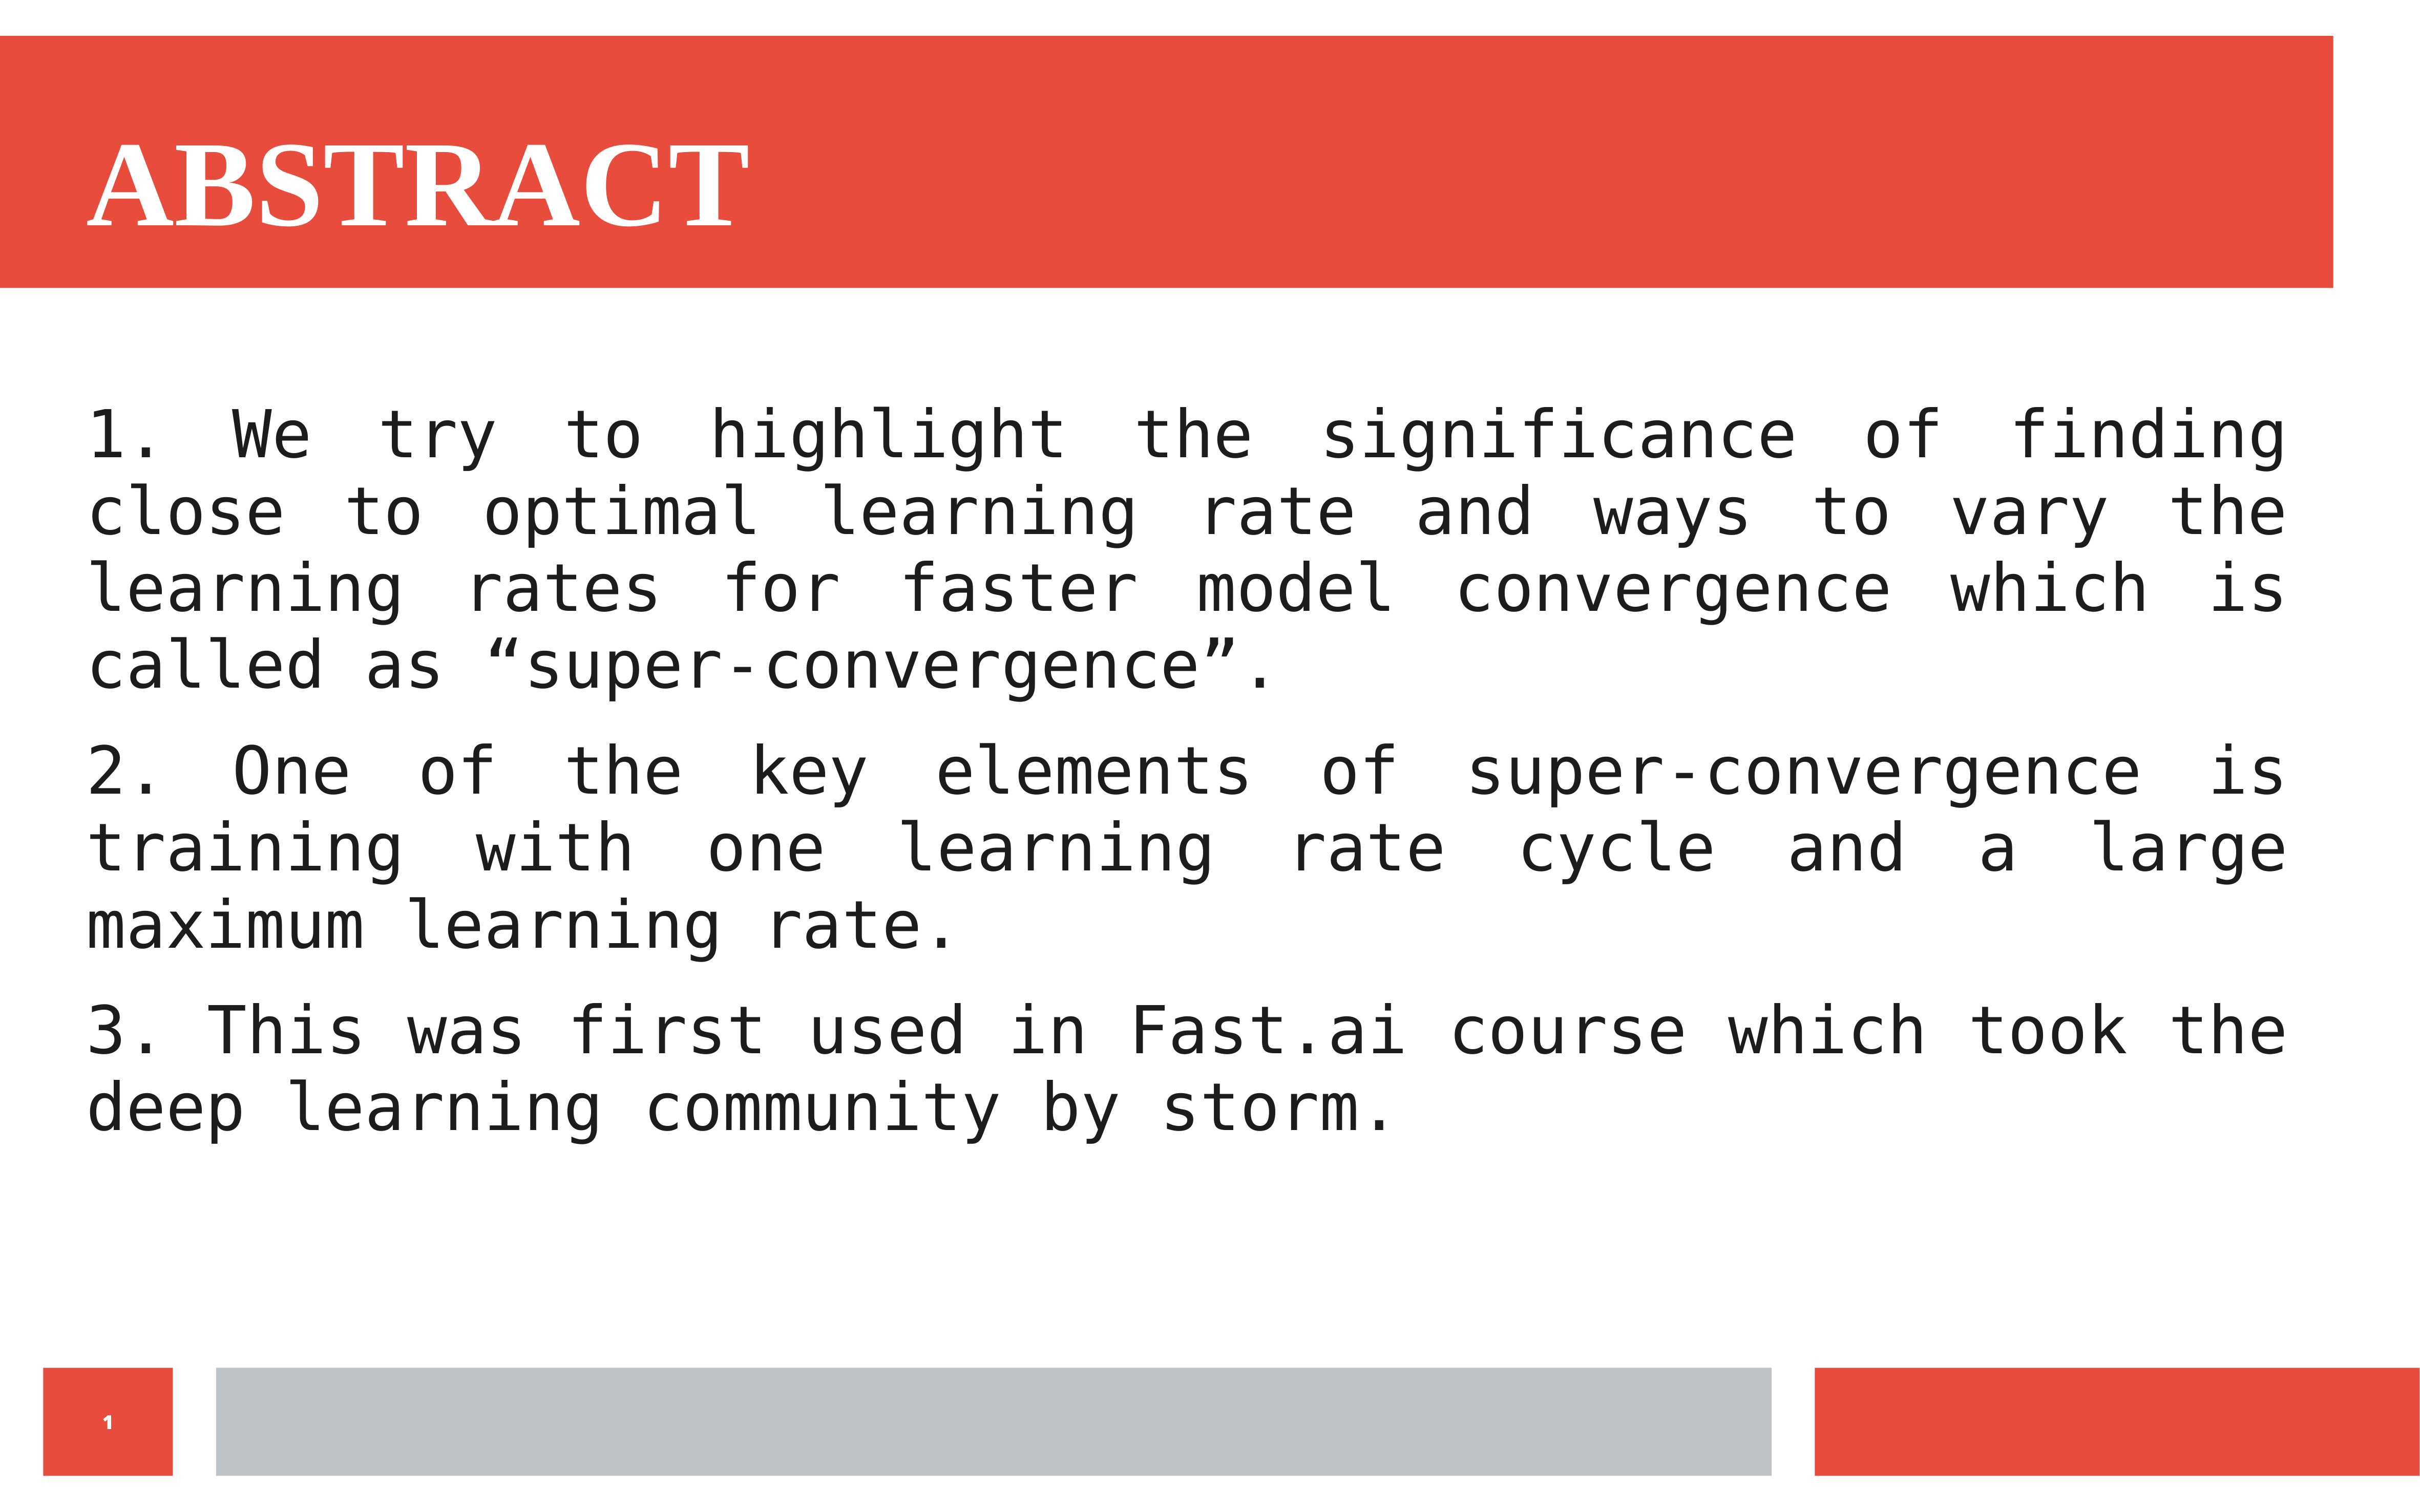

# ABSTRACT
1. We try to highlight the significance of finding close to optimal learning rate and ways to vary the learning rates for faster model convergence which is called as “super-convergence”.
2. One of the key elements of super-convergence is training with one learning rate cycle and a large maximum learning rate.
3. This was first used in Fast.ai course which took the deep learning community by storm.
1